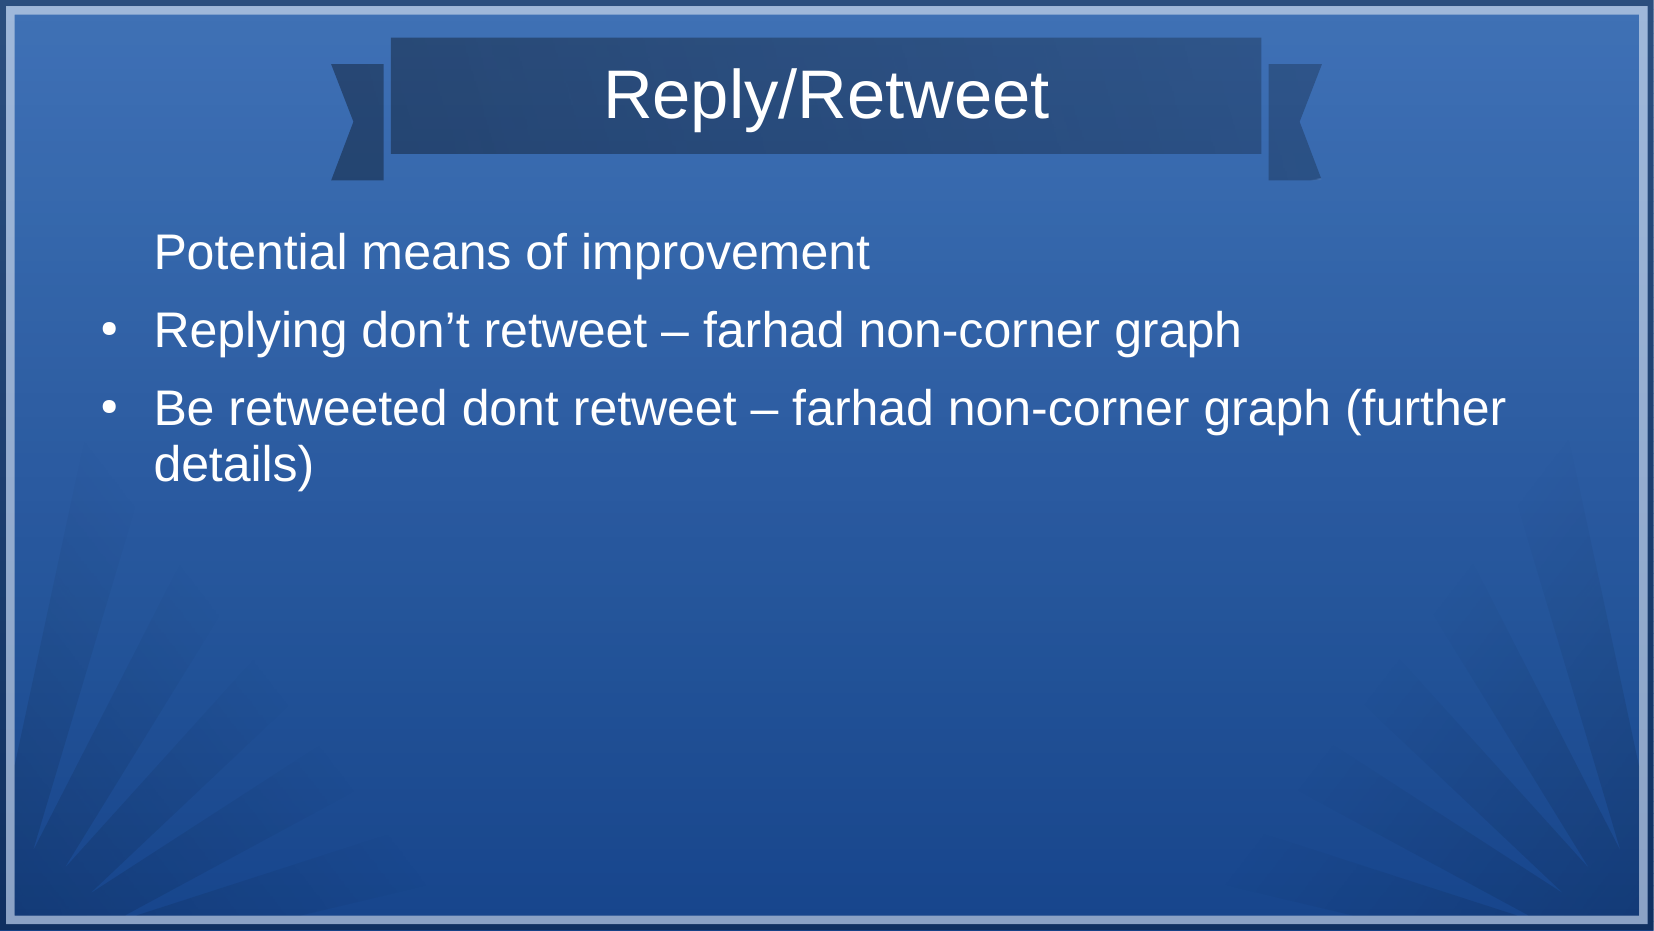

# Reply/Retweet
Potential means of improvement
Replying don’t retweet – farhad non-corner graph
Be retweeted dont retweet – farhad non-corner graph (further details)